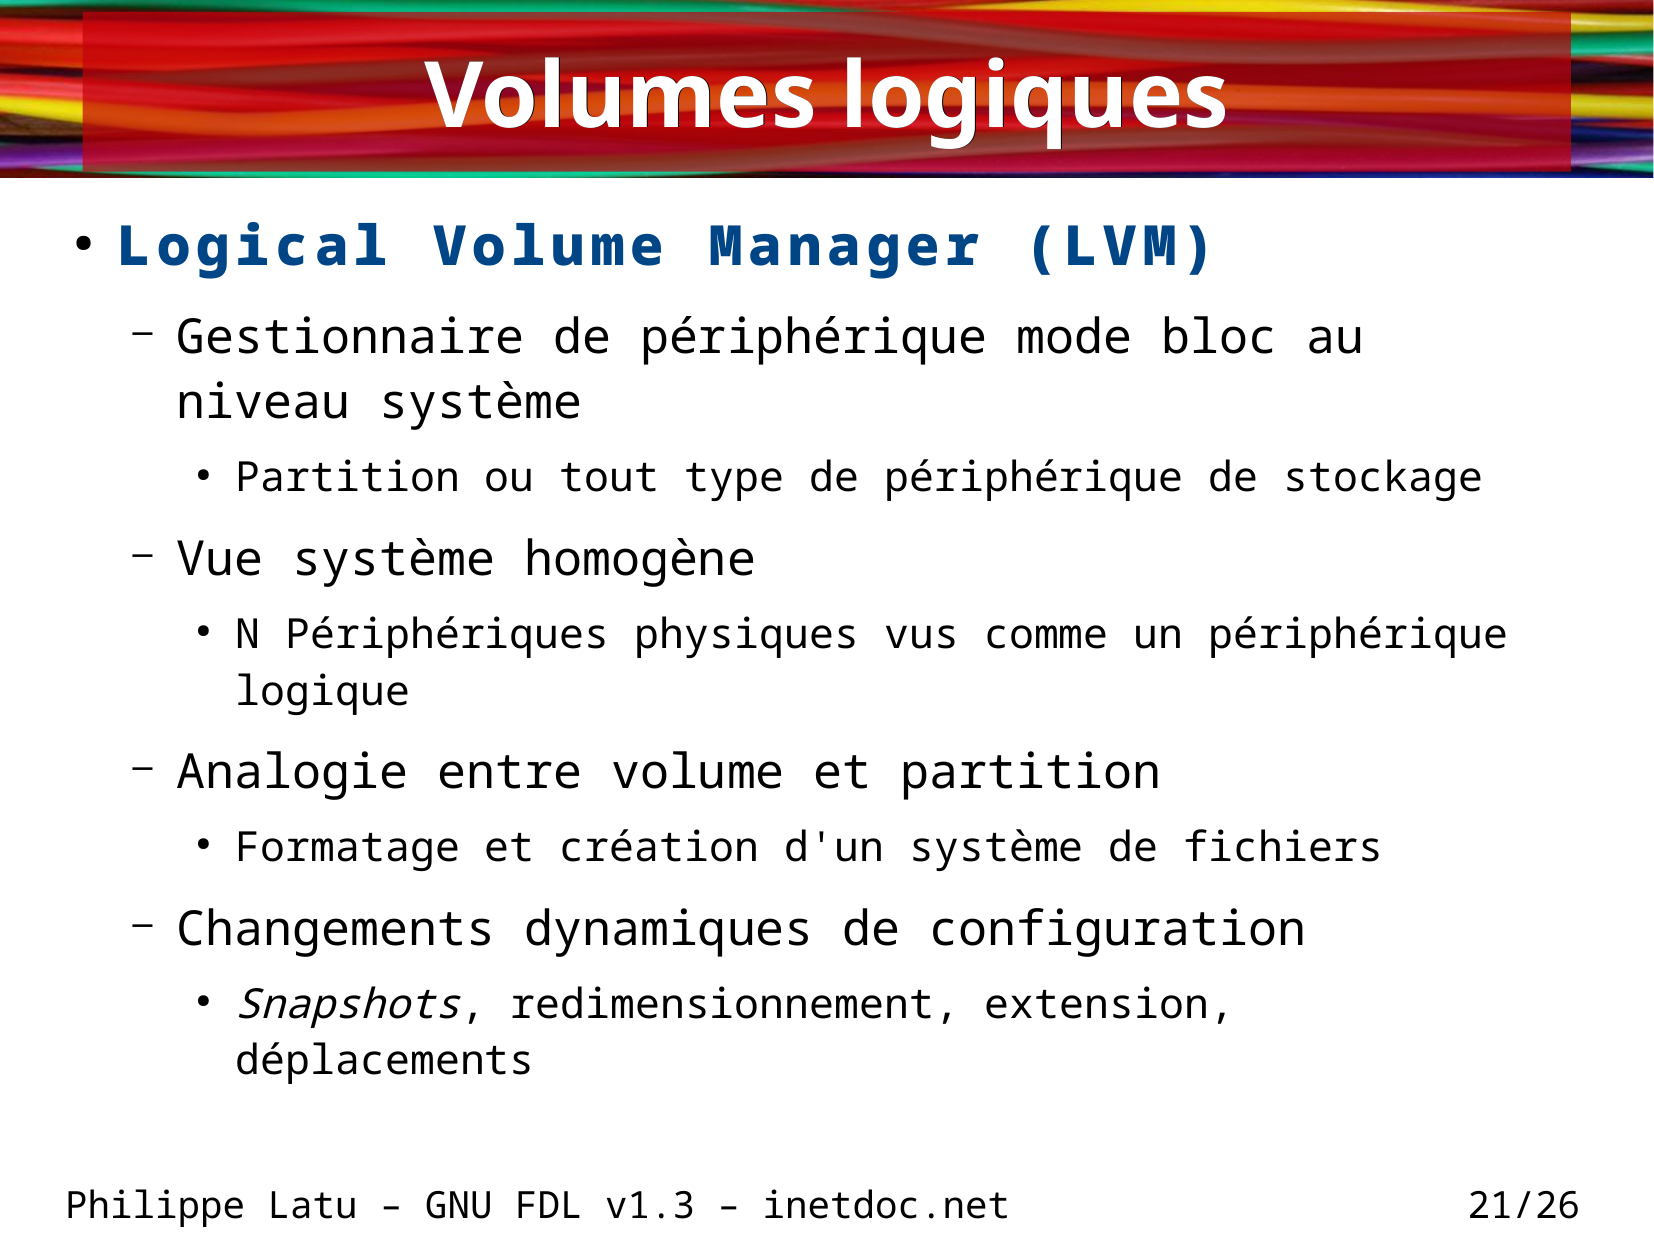

# Volumes logiques
Logical Volume Manager (LVM)
Gestionnaire de périphérique mode bloc au niveau système
Partition ou tout type de périphérique de stockage
Vue système homogène
N Périphériques physiques vus comme un périphérique logique
Analogie entre volume et partition
Formatage et création d'un système de fichiers
Changements dynamiques de configuration
Snapshots, redimensionnement, extension, déplacements
Philippe Latu – GNU FDL v1.3 – inetdoc.net /26